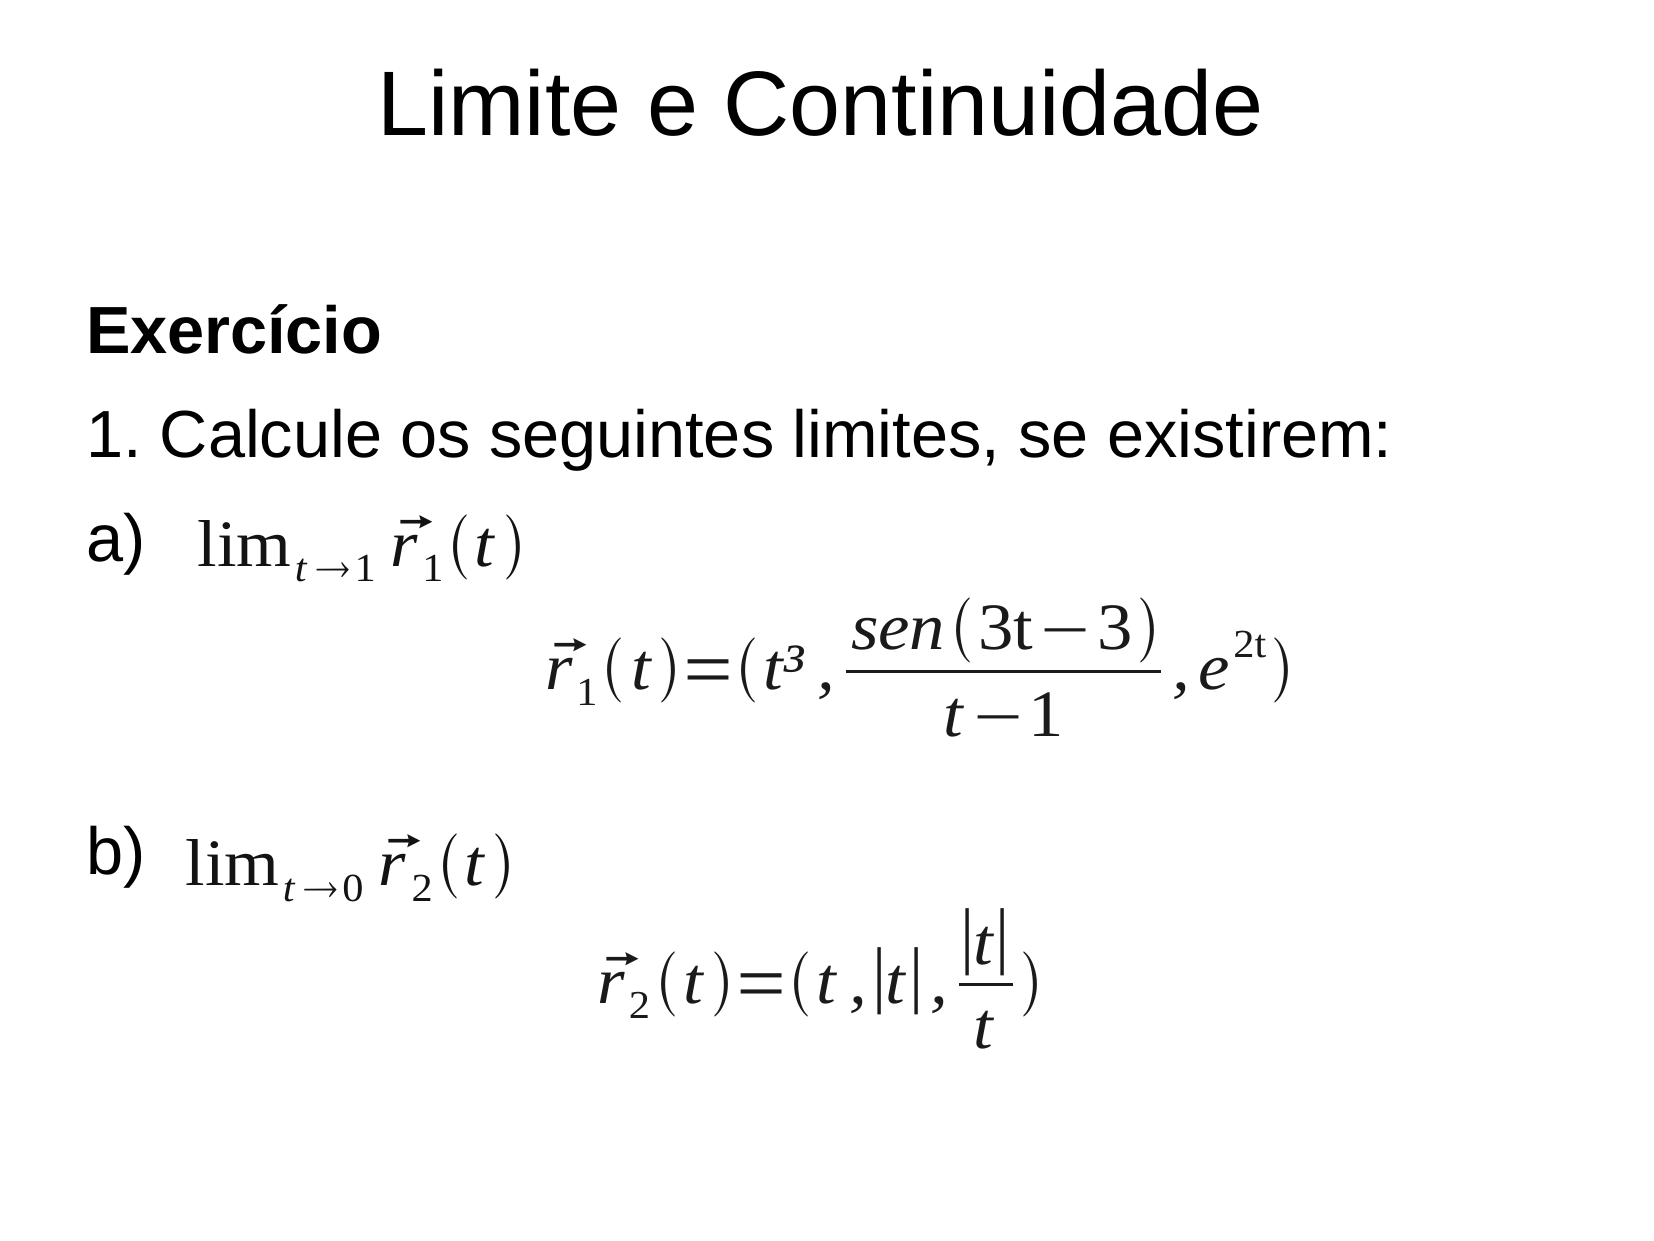

Limite e Continuidade
# Exercício
1. Calcule os seguintes limites, se existirem:
a)
b)